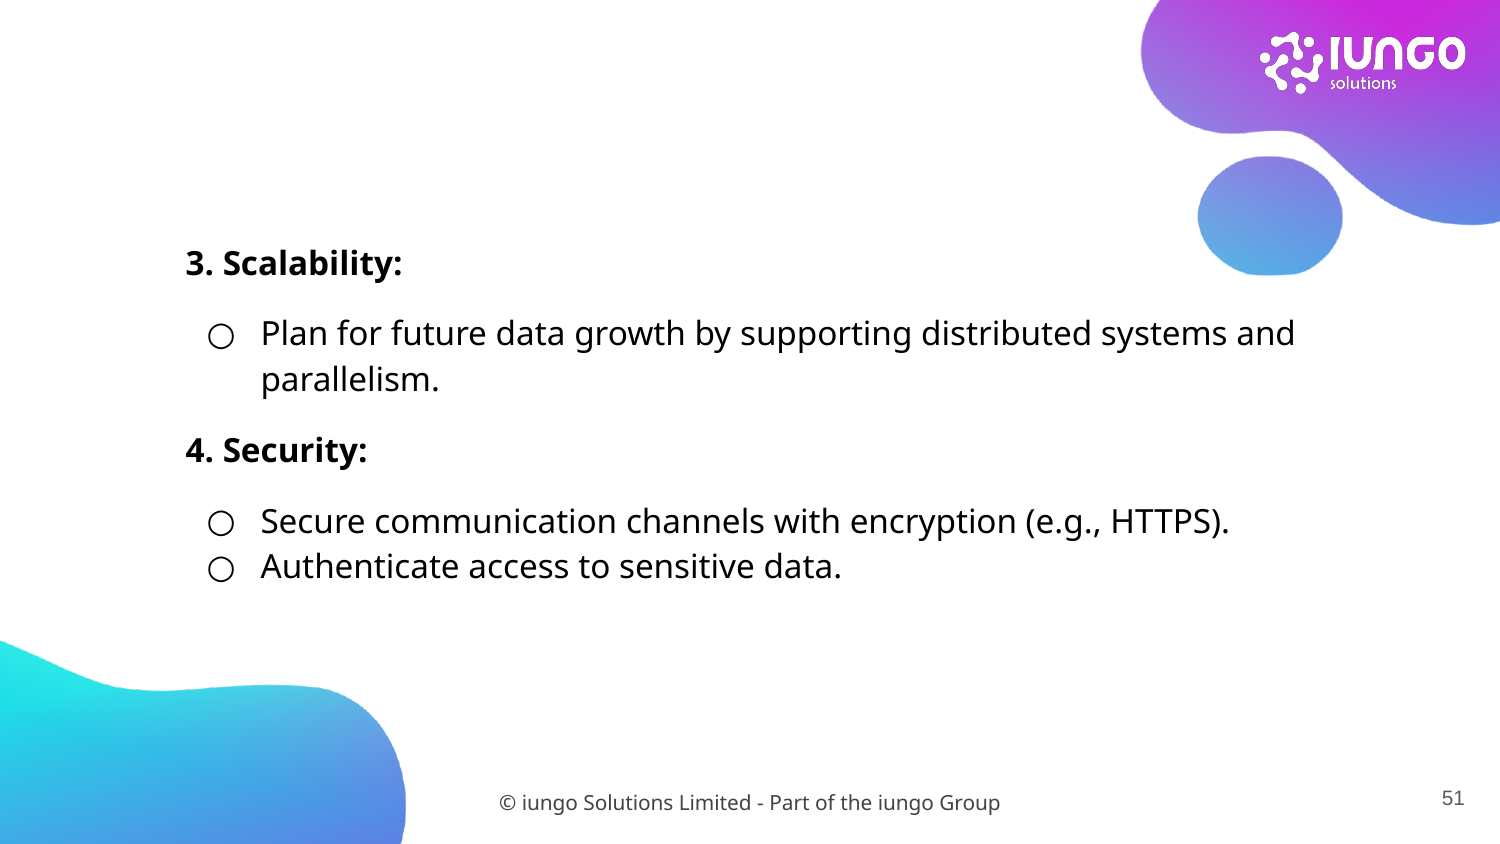

# 3. Scalability:
Plan for future data growth by supporting distributed systems and parallelism.
4. Security:
Secure communication channels with encryption (e.g., HTTPS).
Authenticate access to sensitive data.